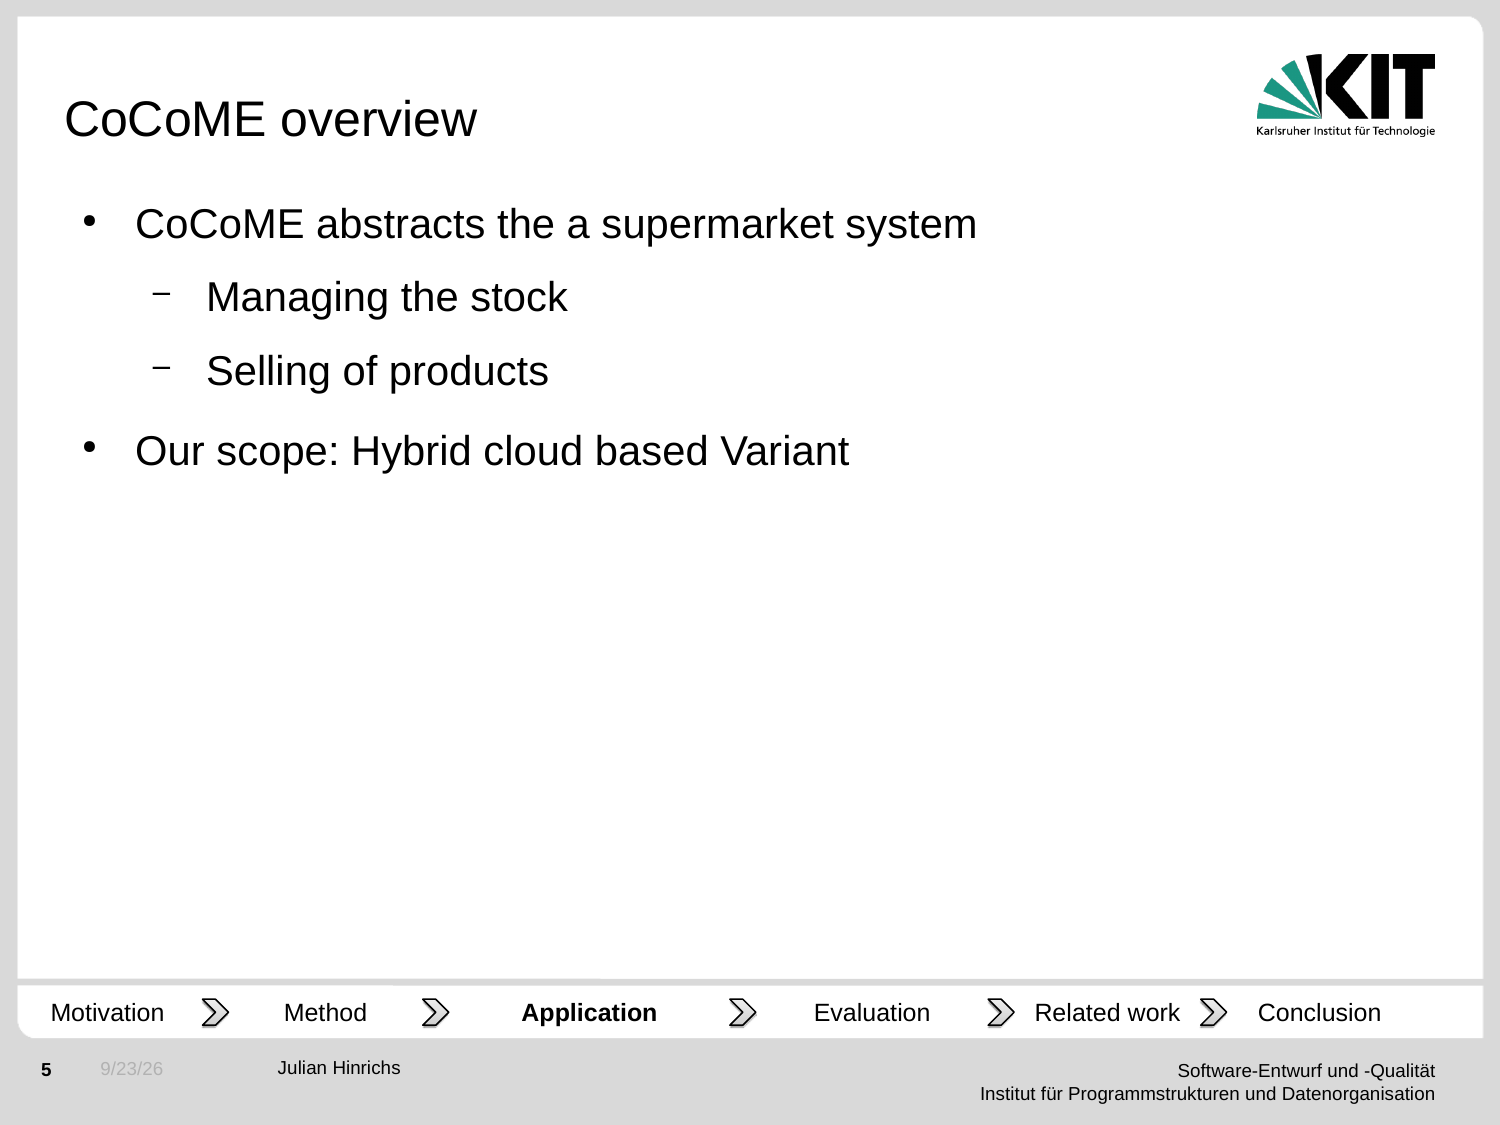

# CoCoME overview
CoCoME abstracts the a supermarket system
Managing the stock
Selling of products
Our scope: Hybrid cloud based Variant
Motivation
Method
Application
Evaluation
Related work
Conclusion